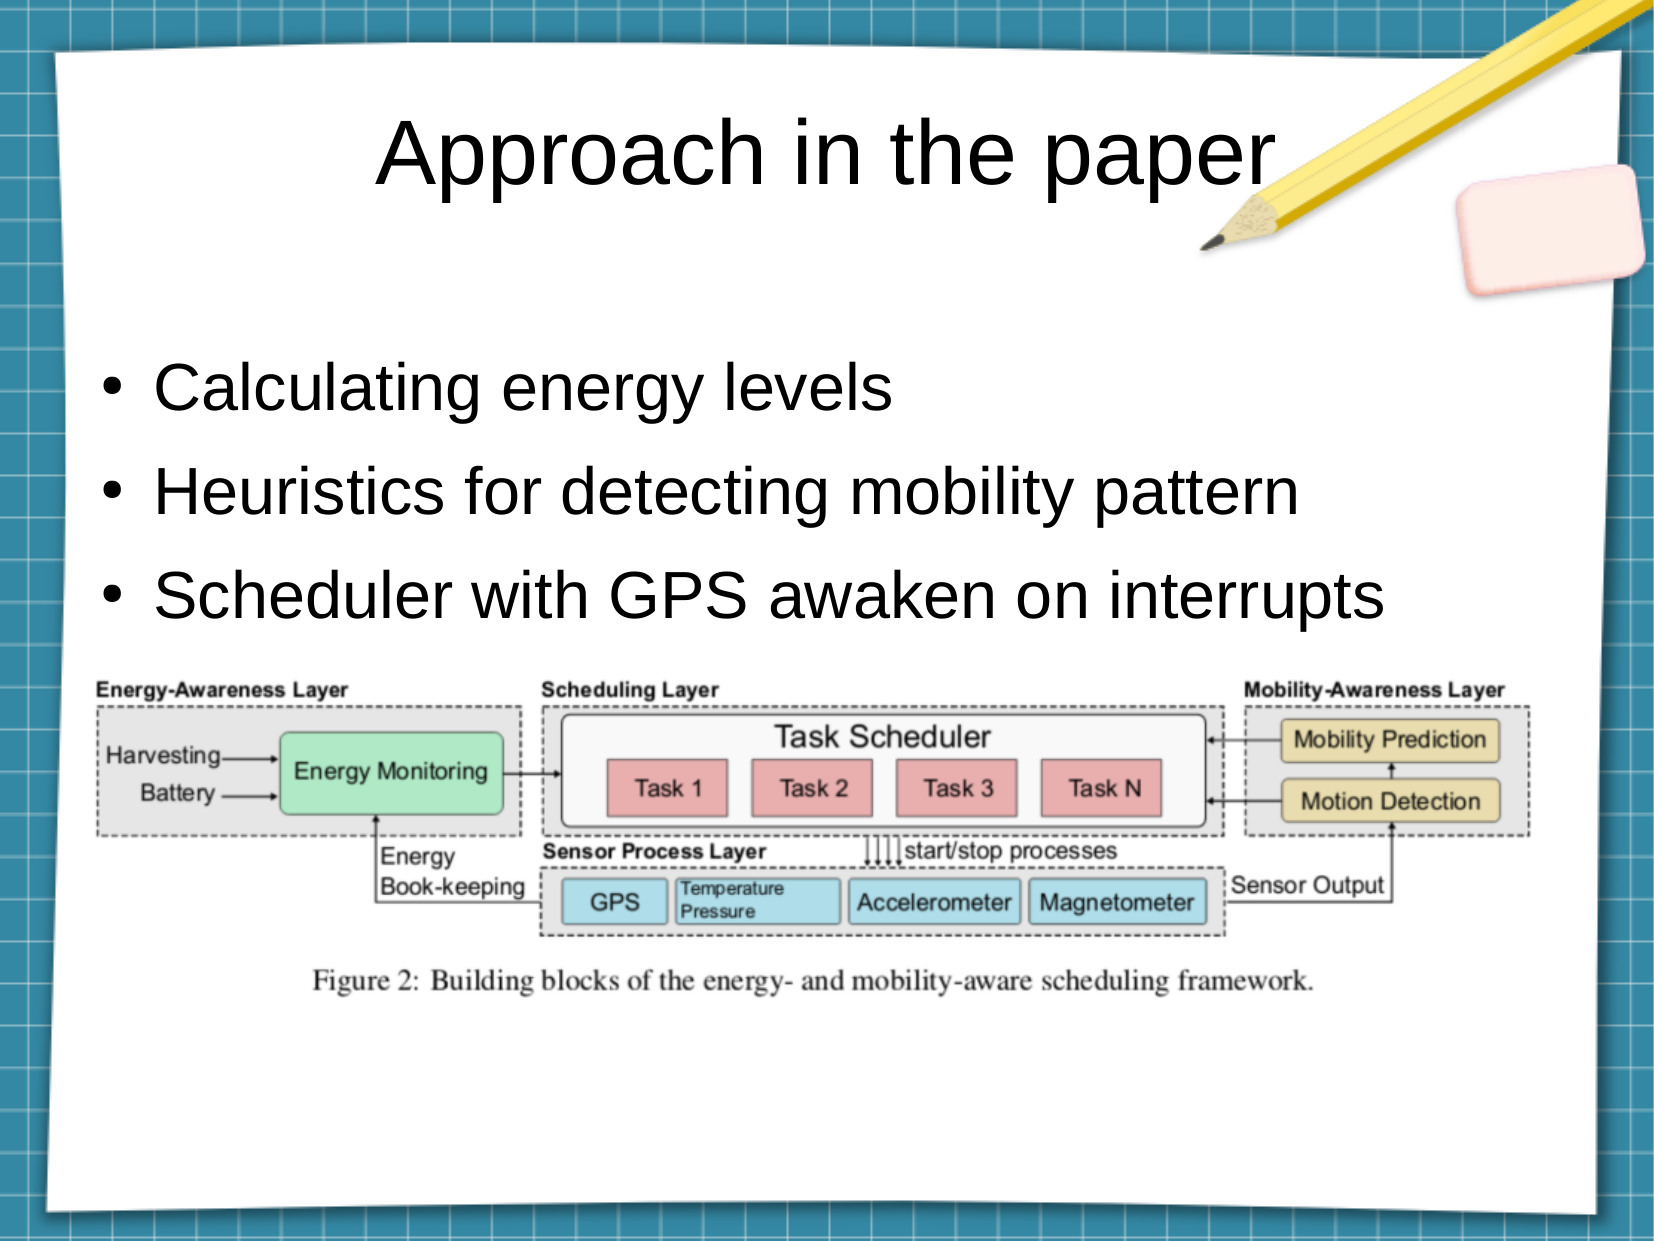

# Approach in the paper
Calculating energy levels
Heuristics for detecting mobility pattern
Scheduler with GPS awaken on interrupts